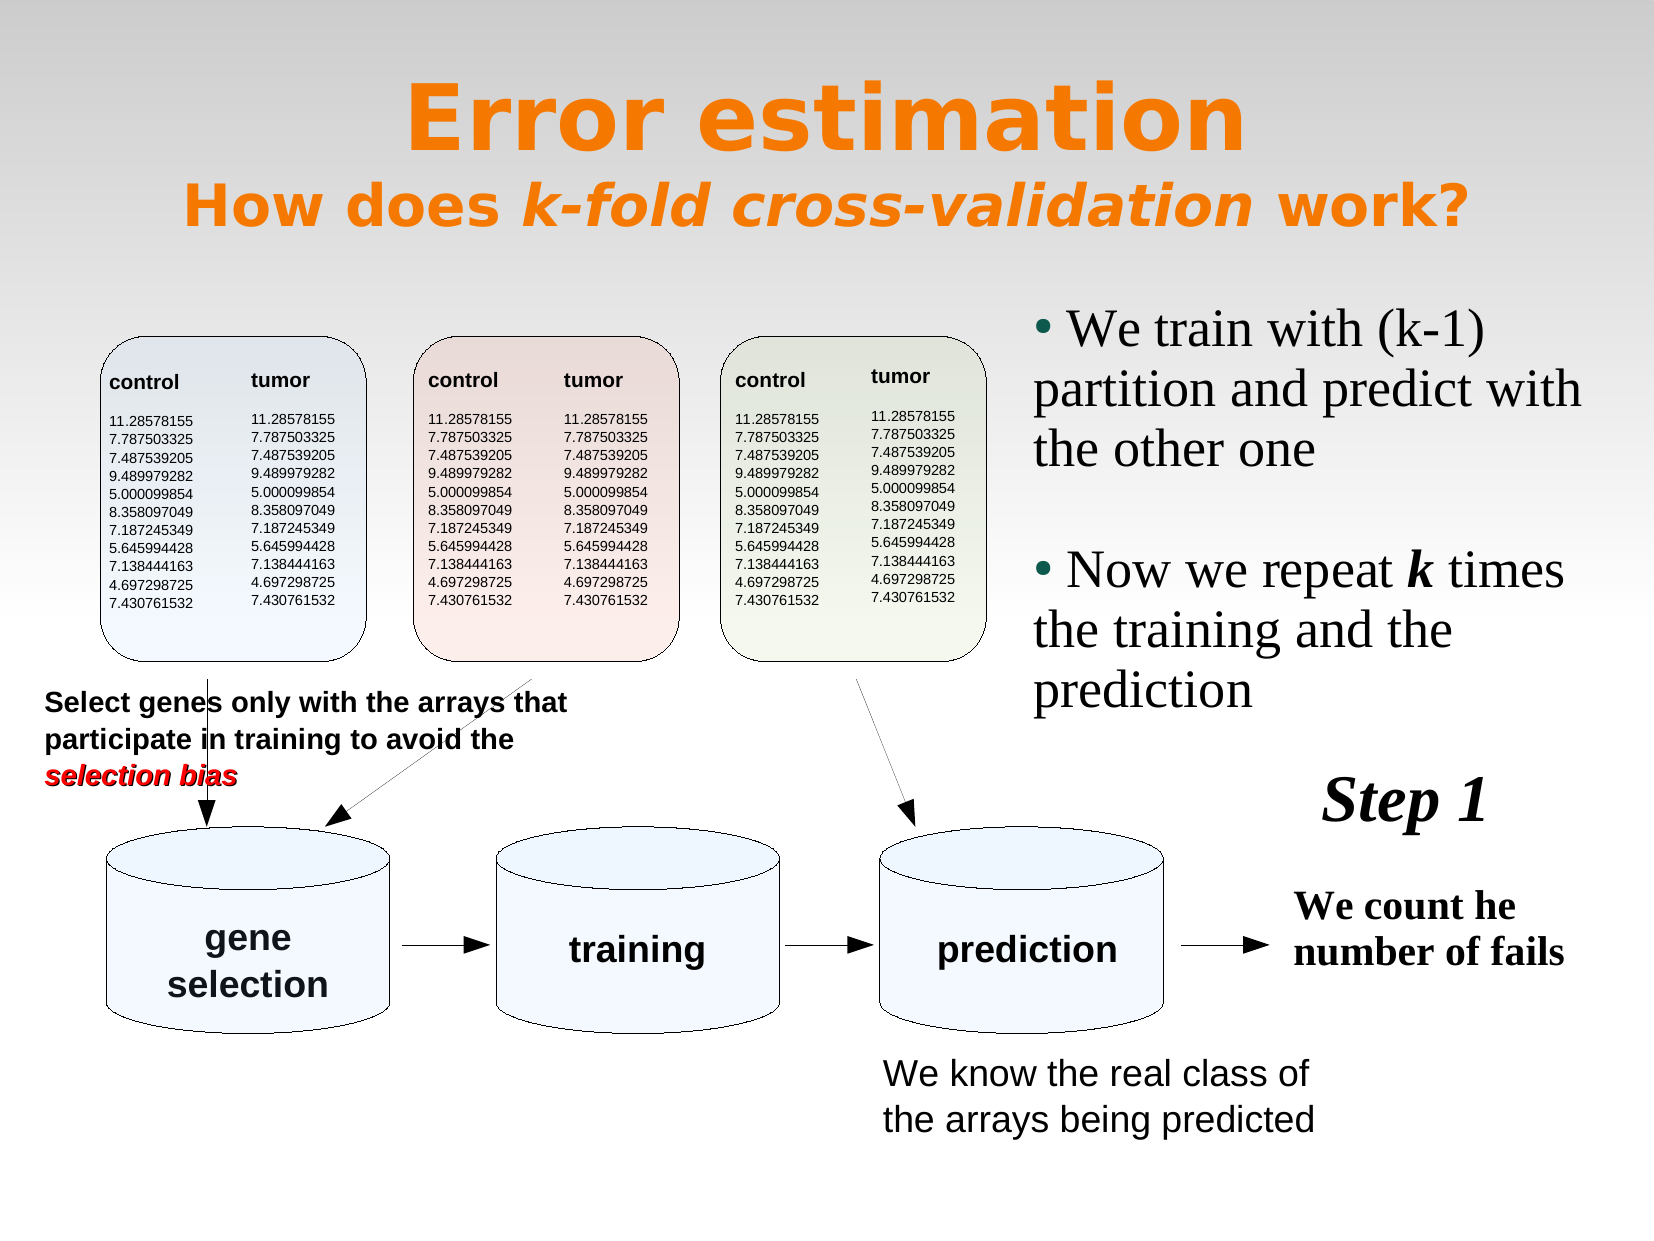

# Error estimation How does k-fold cross-validation work?
 We train with (k-1) partition and predict with the other one
tumor
11.28578155
7.787503325
7.487539205
9.489979282
5.000099854
8.358097049
7.187245349
5.645994428
7.138444163
4.697298725
7.430761532
tumor
11.28578155
7.787503325
7.487539205
9.489979282
5.000099854
8.358097049
7.187245349
5.645994428
7.138444163
4.697298725
7.430761532
control
11.28578155
7.787503325
7.487539205
9.489979282
5.000099854
8.358097049
7.187245349
5.645994428
7.138444163
4.697298725
7.430761532
tumor
11.28578155
7.787503325
7.487539205
9.489979282
5.000099854
8.358097049
7.187245349
5.645994428
7.138444163
4.697298725
7.430761532
control
11.28578155
7.787503325
7.487539205
9.489979282
5.000099854
8.358097049
7.187245349
5.645994428
7.138444163
4.697298725
7.430761532
control
11.28578155
7.787503325
7.487539205
9.489979282
5.000099854
8.358097049
7.187245349
5.645994428
7.138444163
4.697298725
7.430761532
 Now we repeat k times the training and the prediction
Select genes only with the arrays that participate in training to avoid the selection bias
 Step 1
We count he number of fails
gene selection
training
prediction
We know the real class of the arrays being predicted